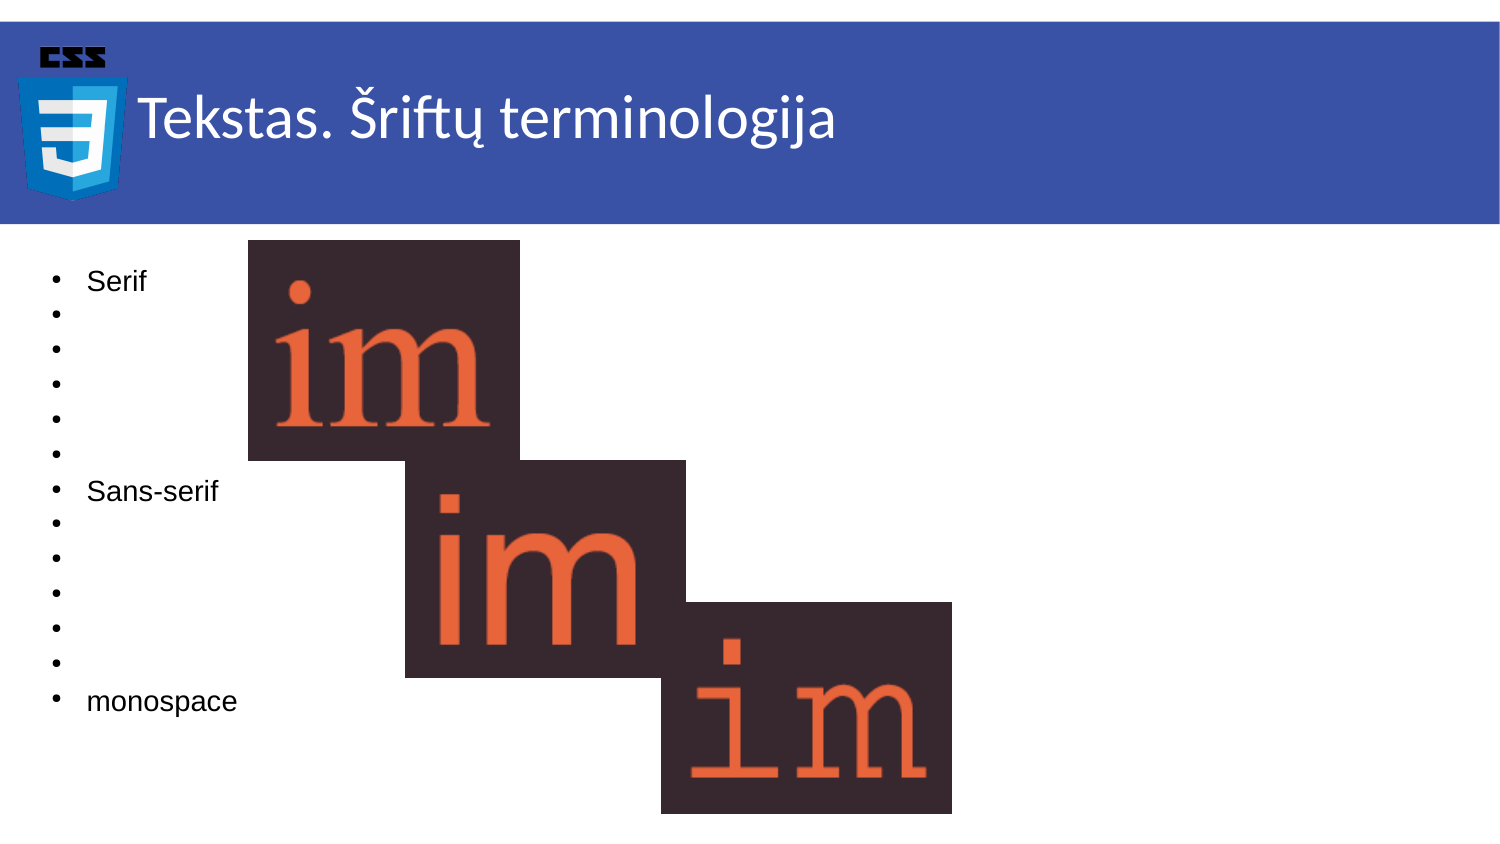

# Tekstas. Šriftų terminologija
Serif
Sans-serif
monospace